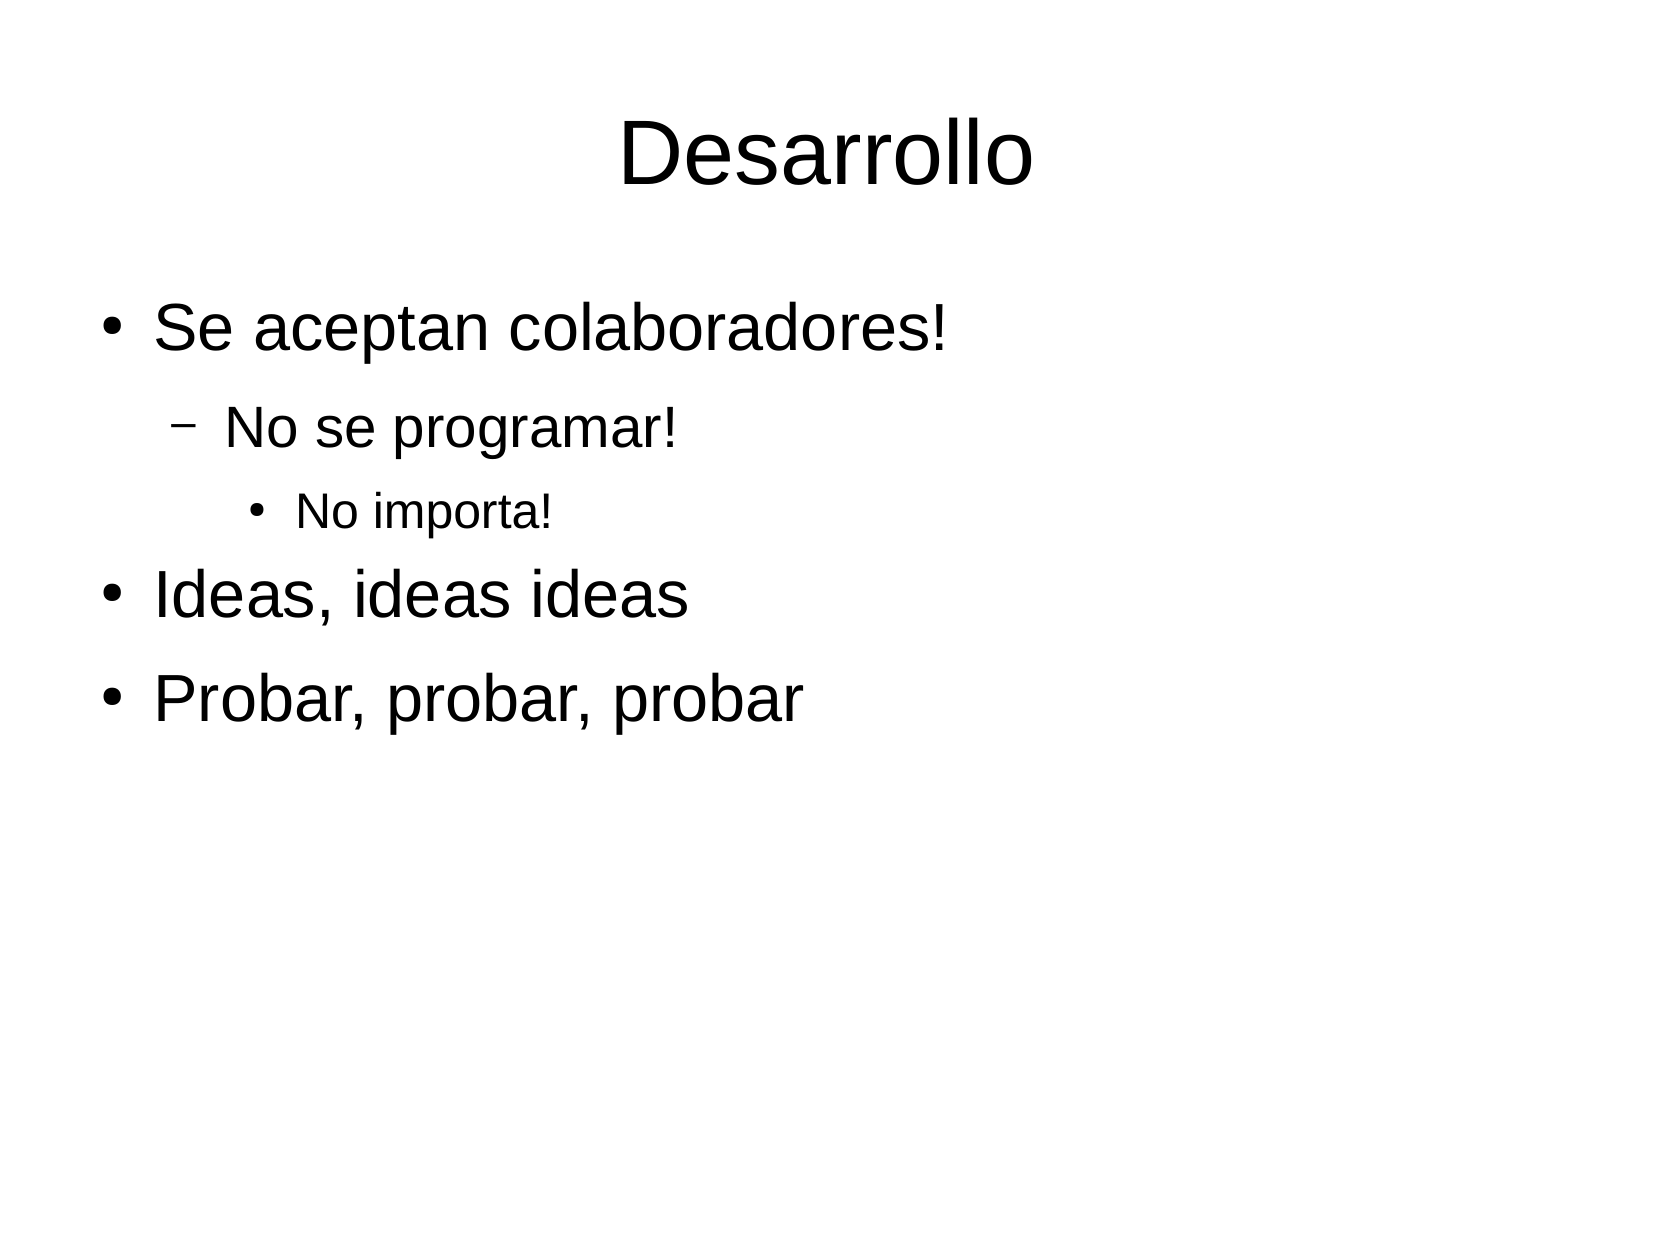

# Desarrollo
Se aceptan colaboradores!
No se programar!
No importa!
Ideas, ideas ideas
Probar, probar, probar